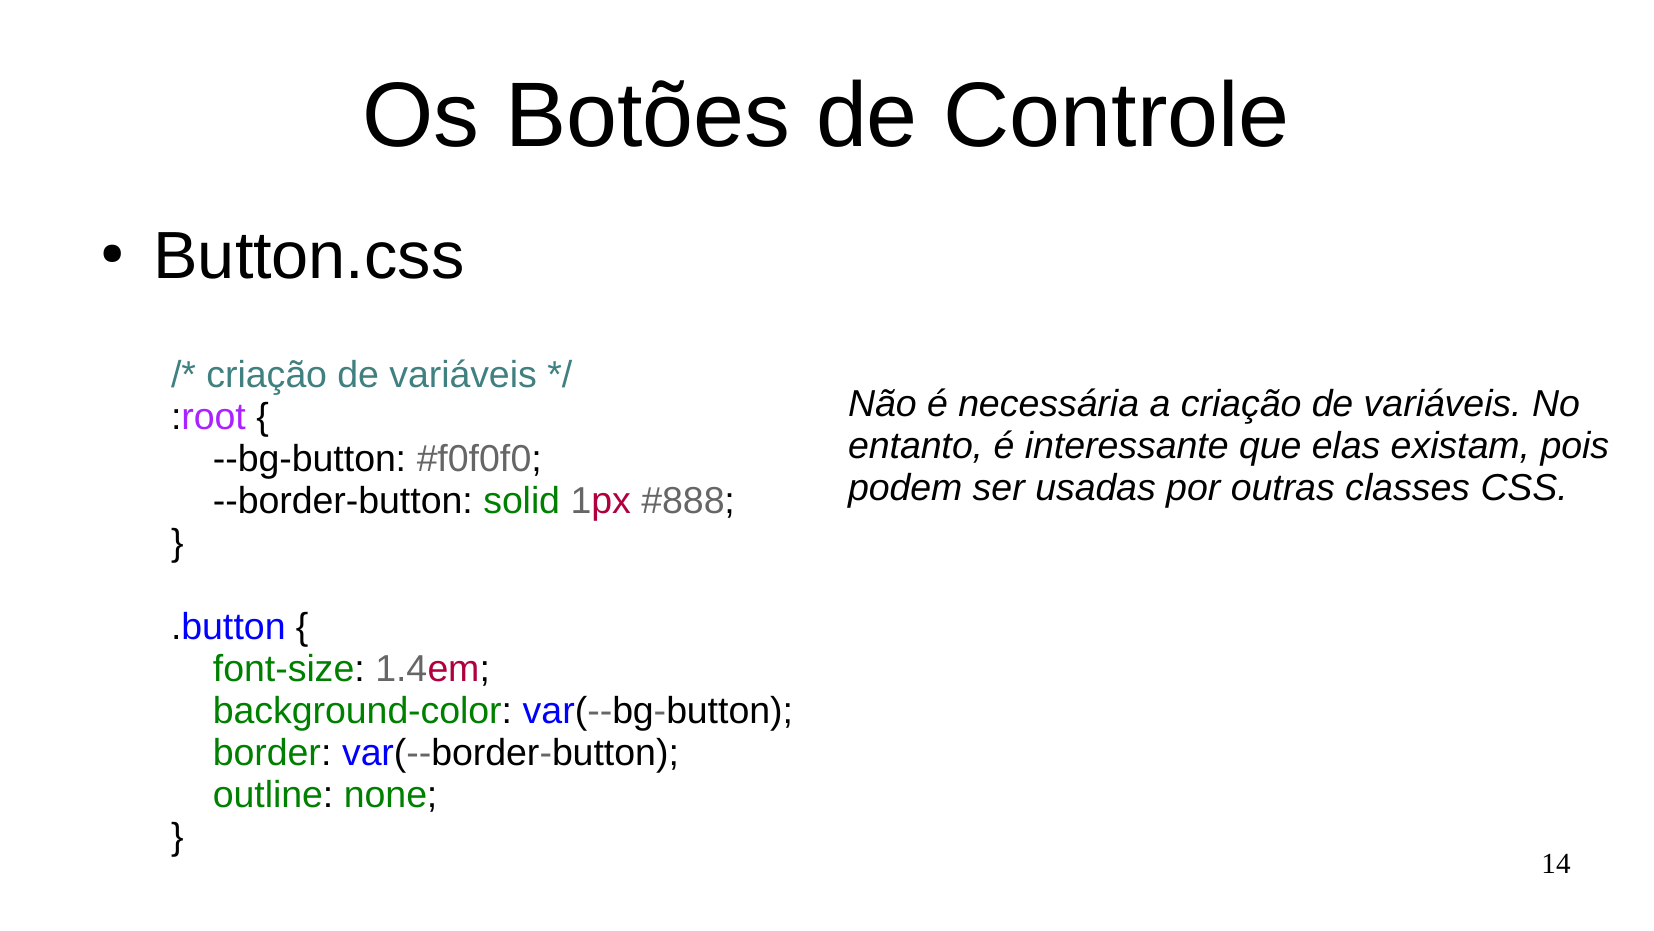

# Os Botões de Controle
Button.css
/* criação de variáveis */
:root {
 --bg-button: #f0f0f0;
 --border-button: solid 1px #888;
}
.button {
 font-size: 1.4em;
 background-color: var(--bg-button);
 border: var(--border-button);
 outline: none;
}
Não é necessária a criação de variáveis. No
entanto, é interessante que elas existam, pois
podem ser usadas por outras classes CSS.
14